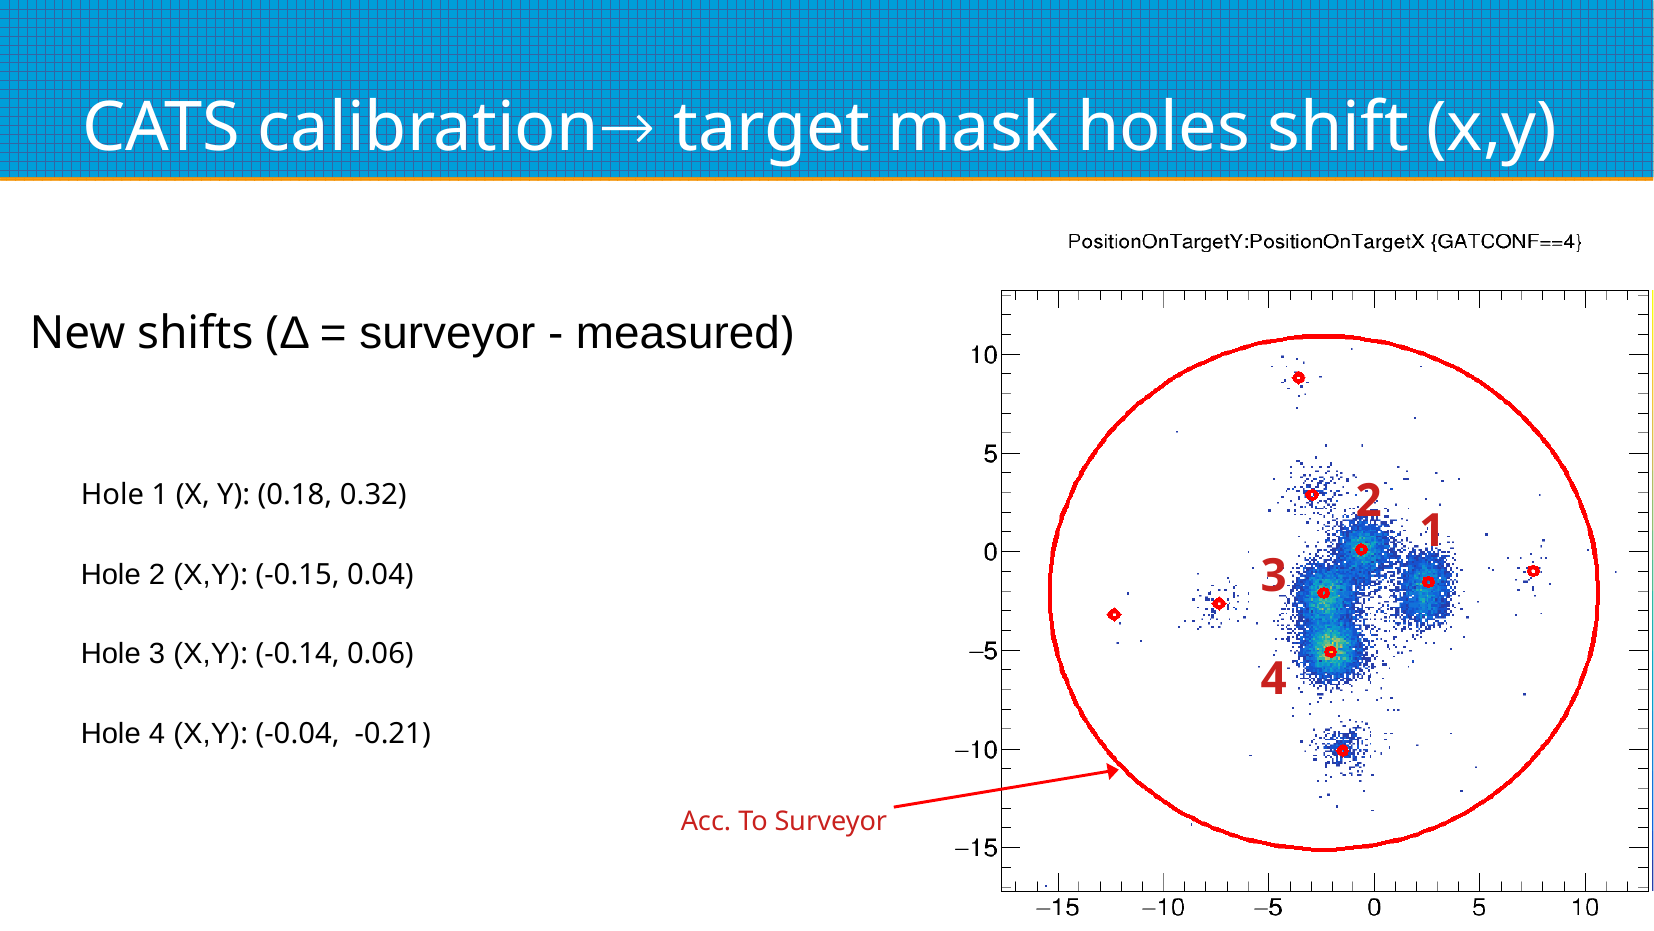

# CATS calibration→ target mask holes shift (x,y)
2
1
3
4
New shifts (Δ = surveyor - measured)
Hole 1 (X, Y): (0.18, 0.32)
Hole 2 (X,Y): (-0.15, 0.04)
Hole 3 (X,Y): (-0.14, 0.06)
Hole 4 (X,Y): (-0.04, -0.21)
Acc. To Surveyor